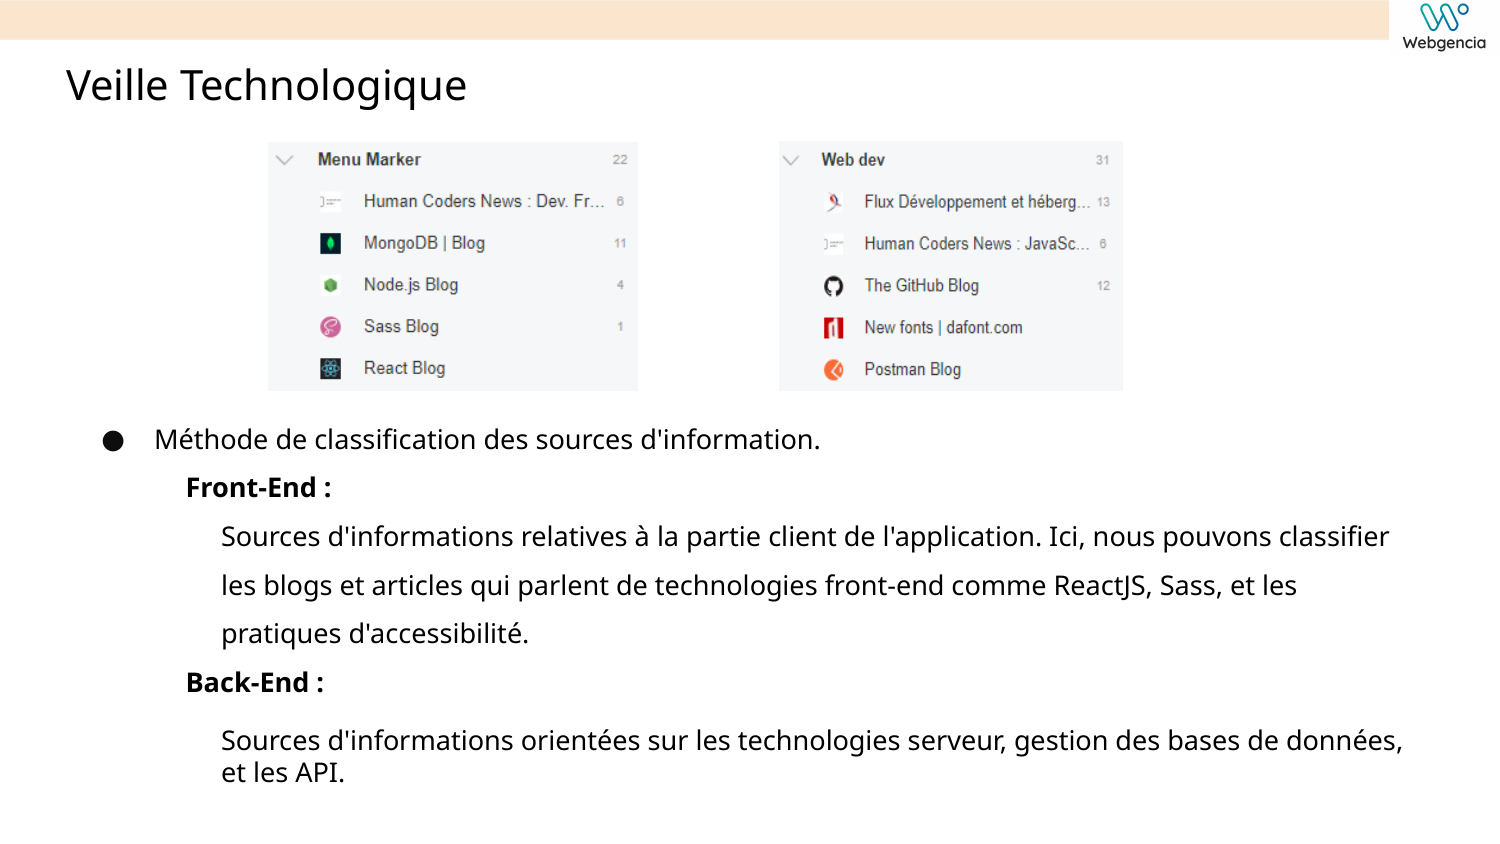

# Veille Technologique
Méthode de classification des sources d'information.
Front-End :
Sources d'informations relatives à la partie client de l'application. Ici, nous pouvons classifier les blogs et articles qui parlent de technologies front-end comme ReactJS, Sass, et les pratiques d'accessibilité.
Back-End :
Sources d'informations orientées sur les technologies serveur, gestion des bases de données, et les API.